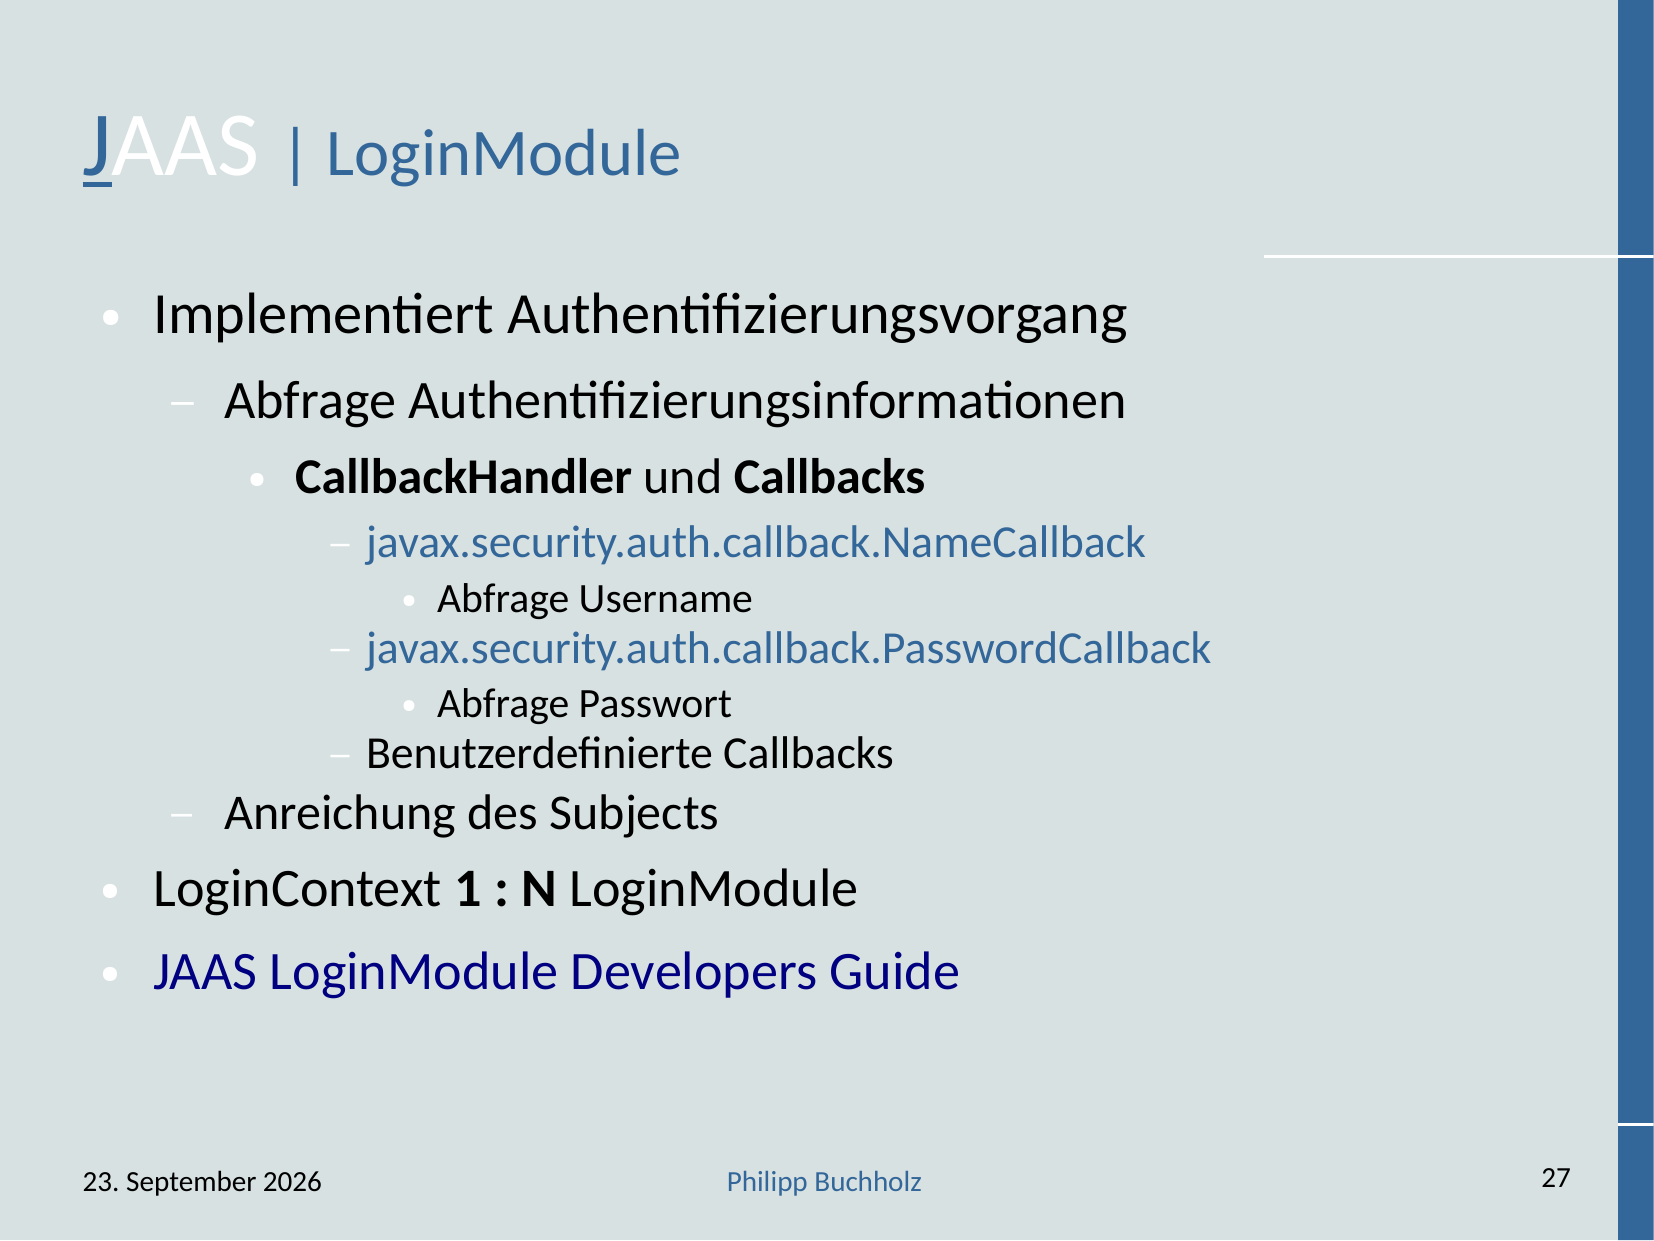

# JAAS | LoginModule
Implementiert Authentifizierungsvorgang
Abfrage Authentifizierungsinformationen
CallbackHandler und Callbacks
javax.security.auth.callback.NameCallback
Abfrage Username
javax.security.auth.callback.PasswordCallback
Abfrage Passwort
Benutzerdefinierte Callbacks
Anreichung des Subjects
LoginContext 1 : N LoginModule
JAAS LoginModule Developers Guide
27